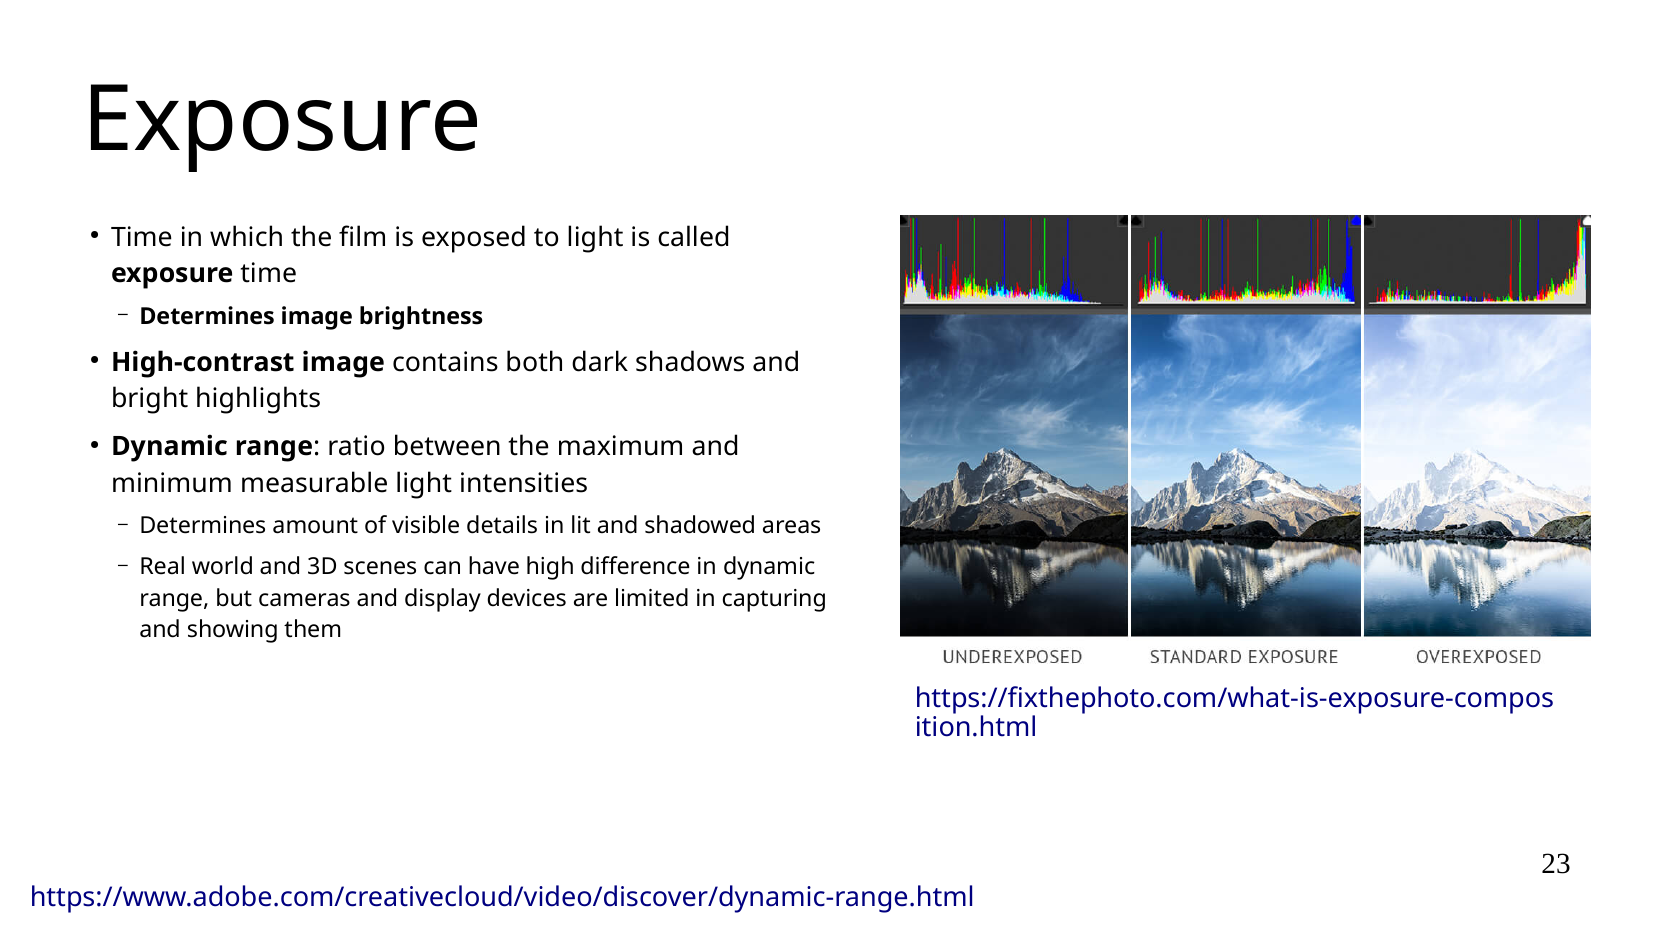

# Exposure
Time in which the film is exposed to light is called exposure time
Determines image brightness
High-contrast image contains both dark shadows and bright highlights
Dynamic range: ratio between the maximum and minimum measurable light intensities
Determines amount of visible details in lit and shadowed areas
Real world and 3D scenes can have high difference in dynamic range, but cameras and display devices are limited in capturing and showing them
https://fixthephoto.com/what-is-exposure-composition.html
23
https://www.adobe.com/creativecloud/video/discover/dynamic-range.html